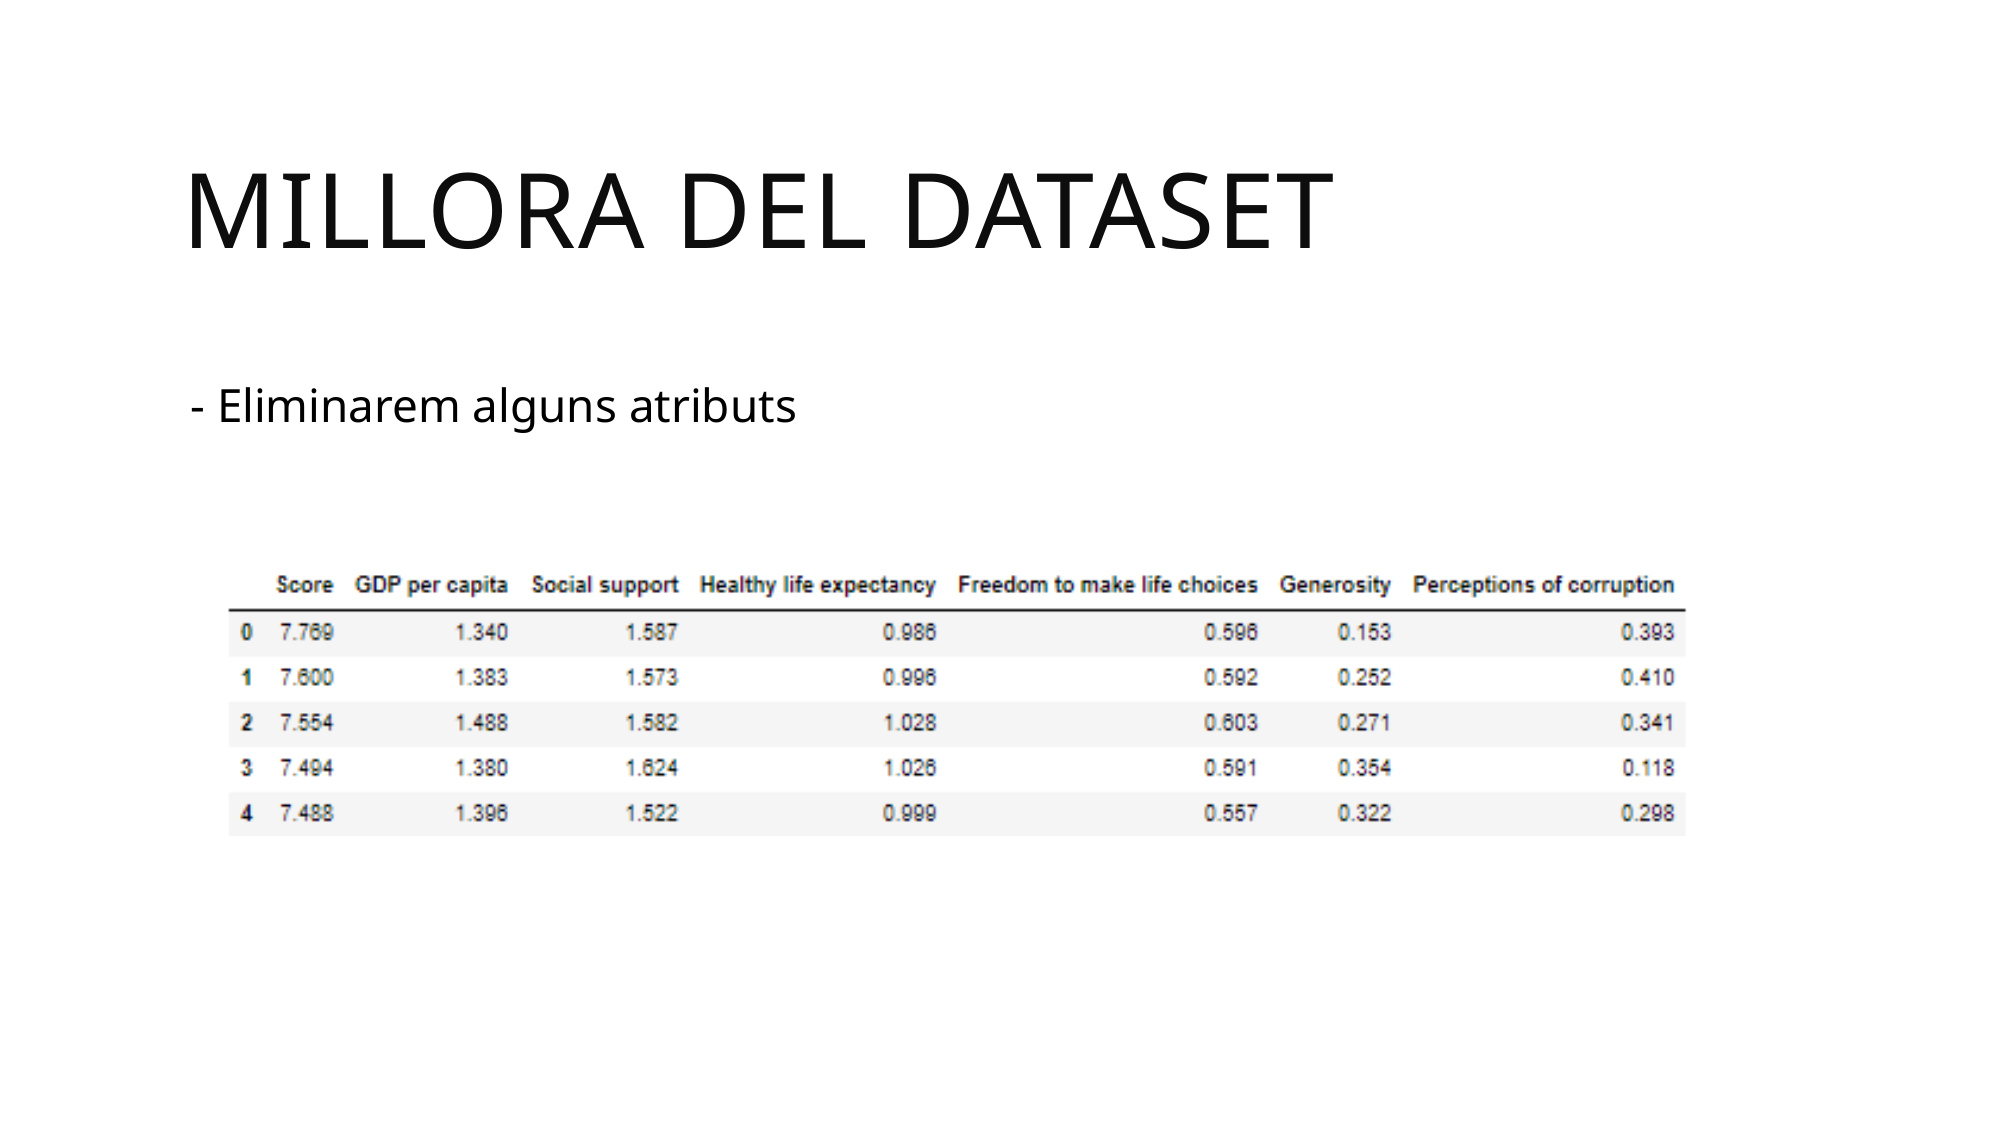

# Millora del dataset
- Eliminarem alguns atributs